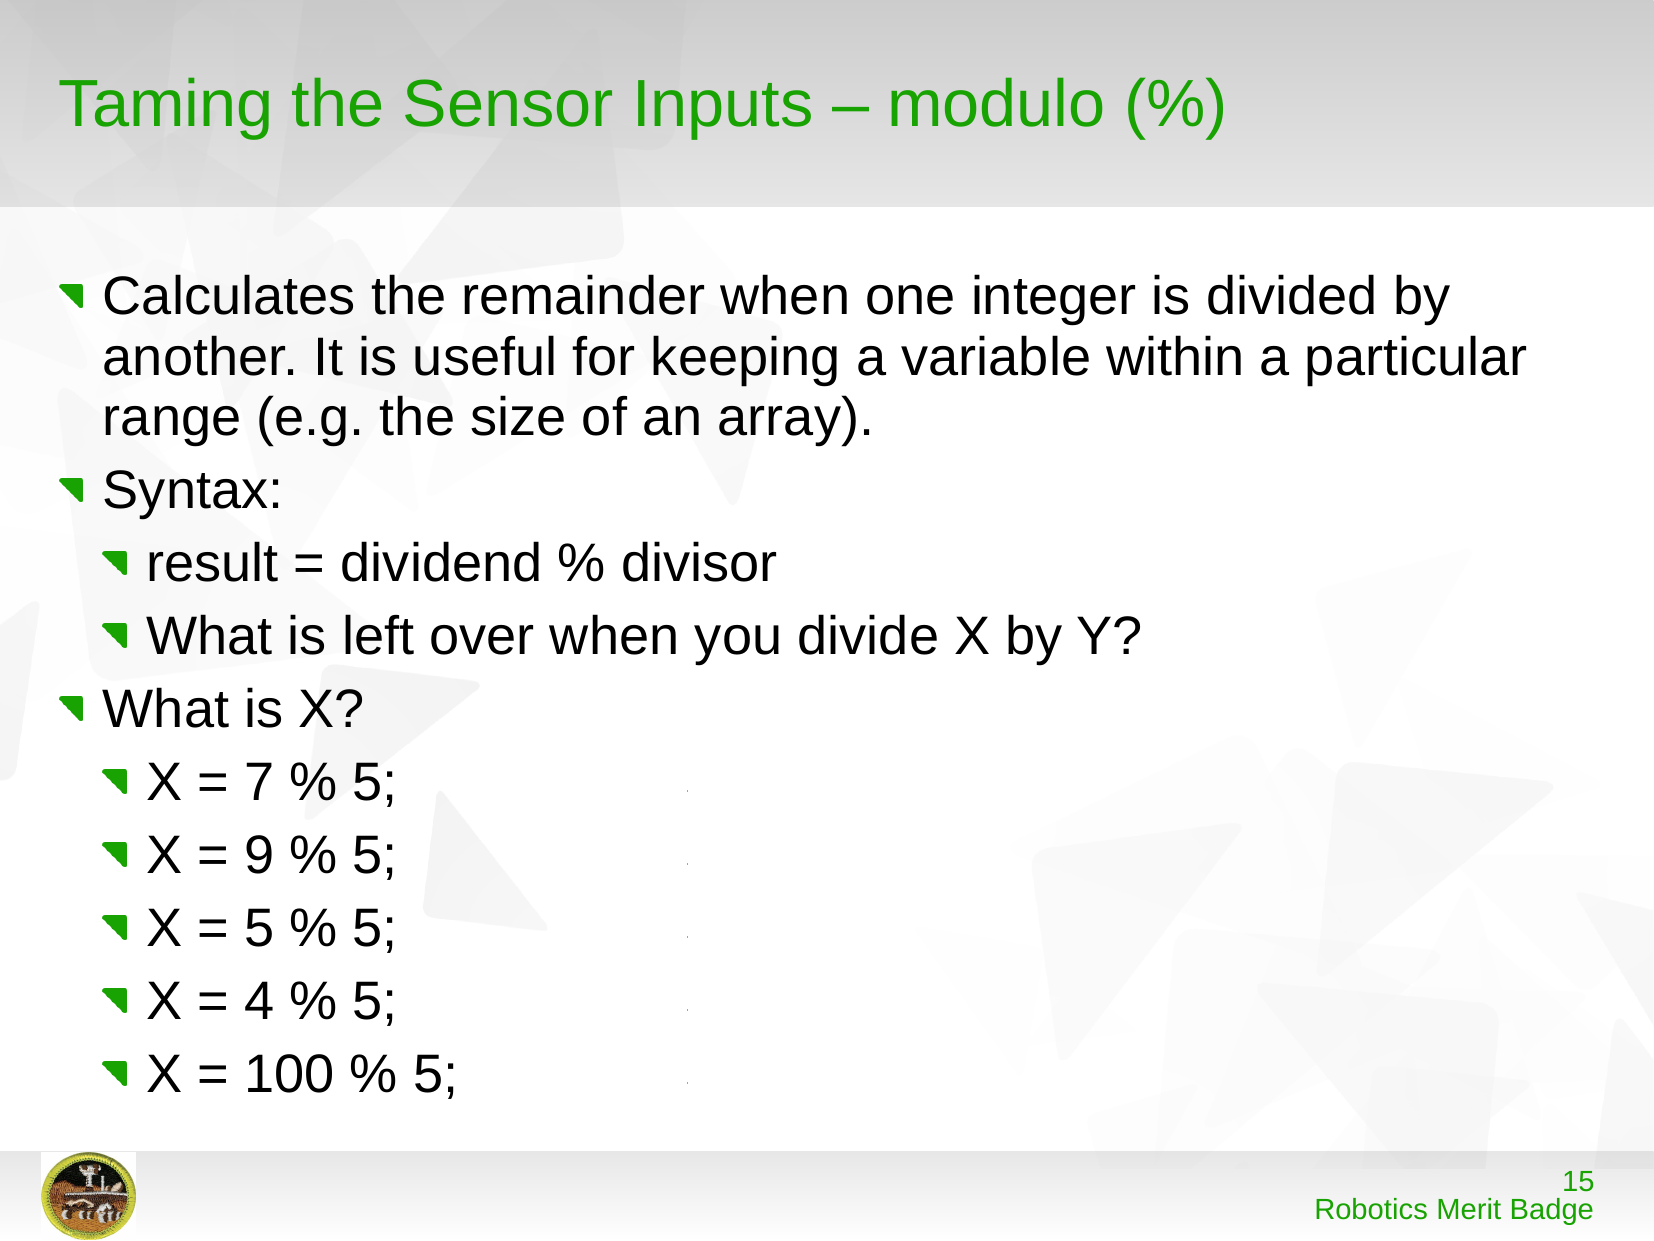

# Taming the Sensor Inputs – modulo (%)
Calculates the remainder when one integer is divided by another. It is useful for keeping a variable within a particular range (e.g. the size of an array).
Syntax:
result = dividend % divisor
What is left over when you divide X by Y?
What is X?
X = 7 % 5;
X = 9 % 5;
X = 5 % 5;
X = 4 % 5;
X = 100 % 5;
← 2
← 4
← 0
← 4
← 0
15
Robotics Merit Badge